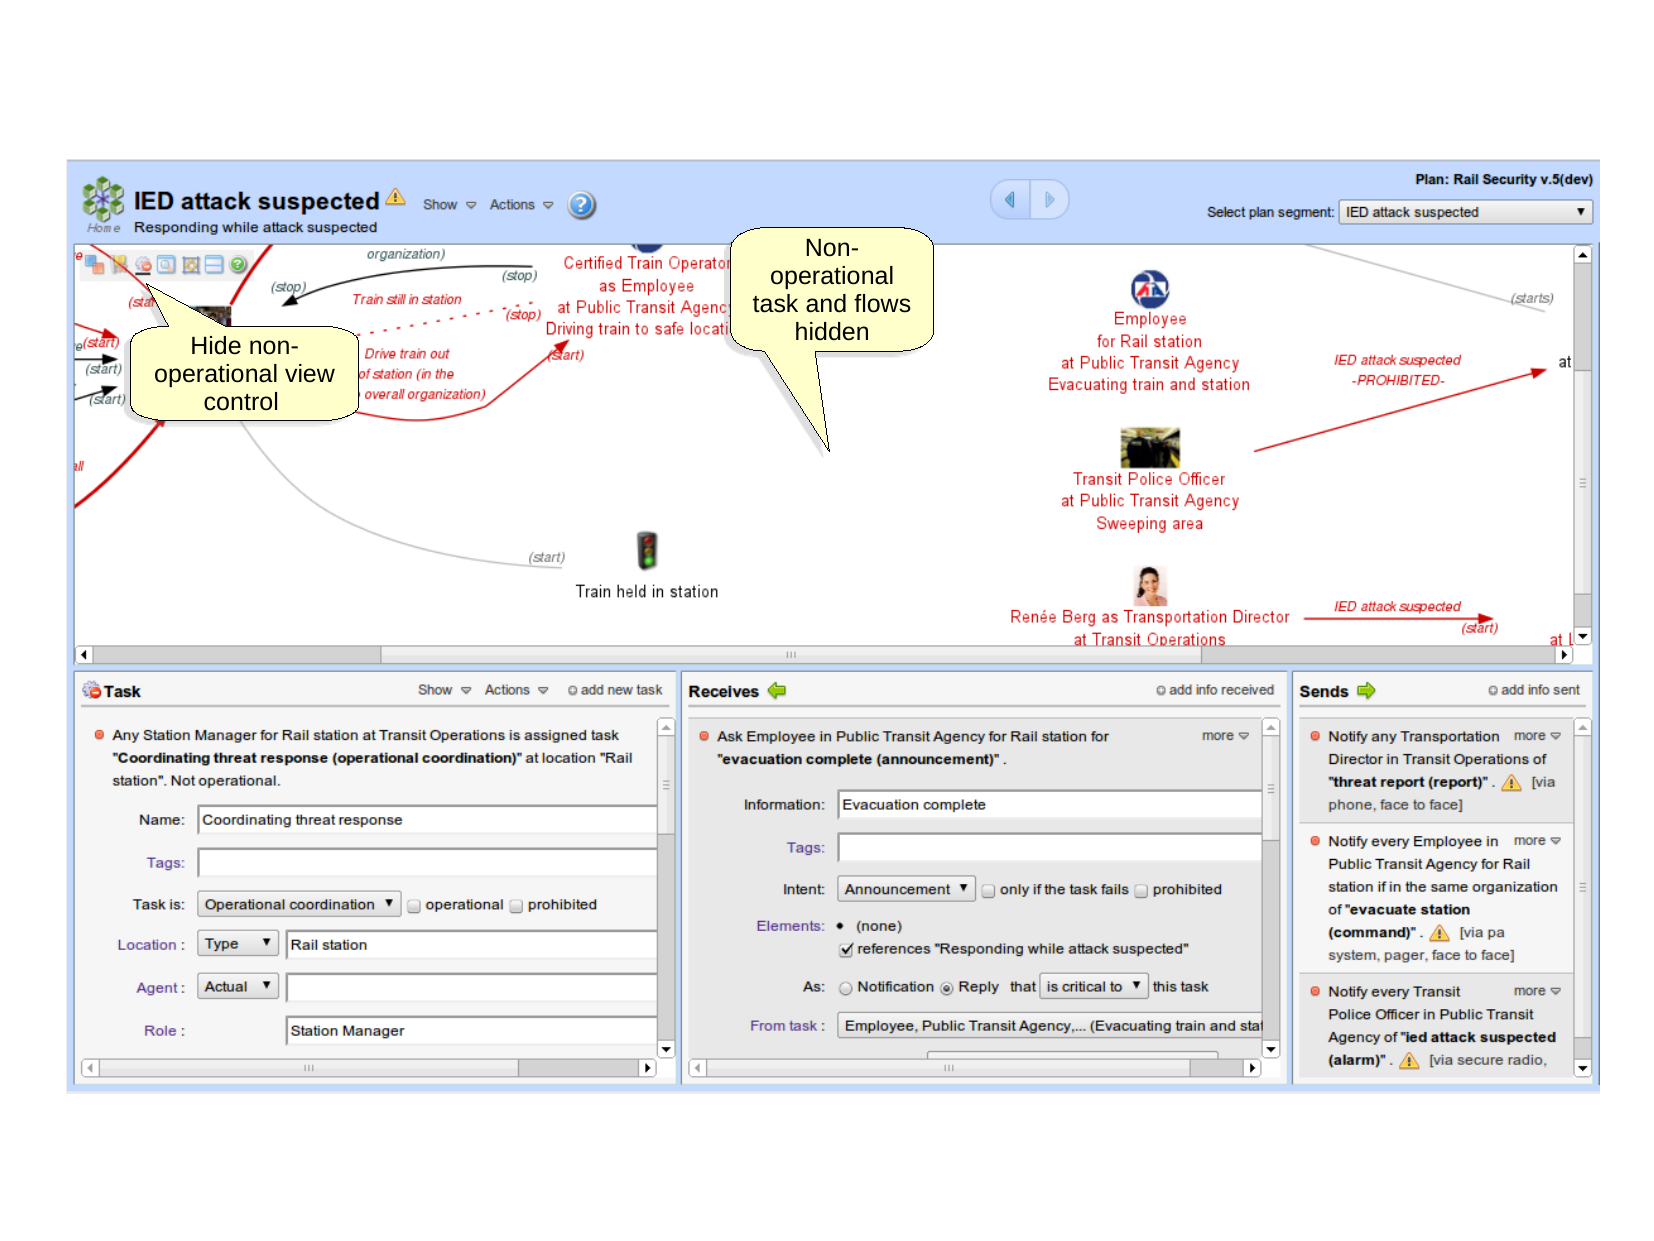

Non-operational task and flows hidden
Hide non-operational view control